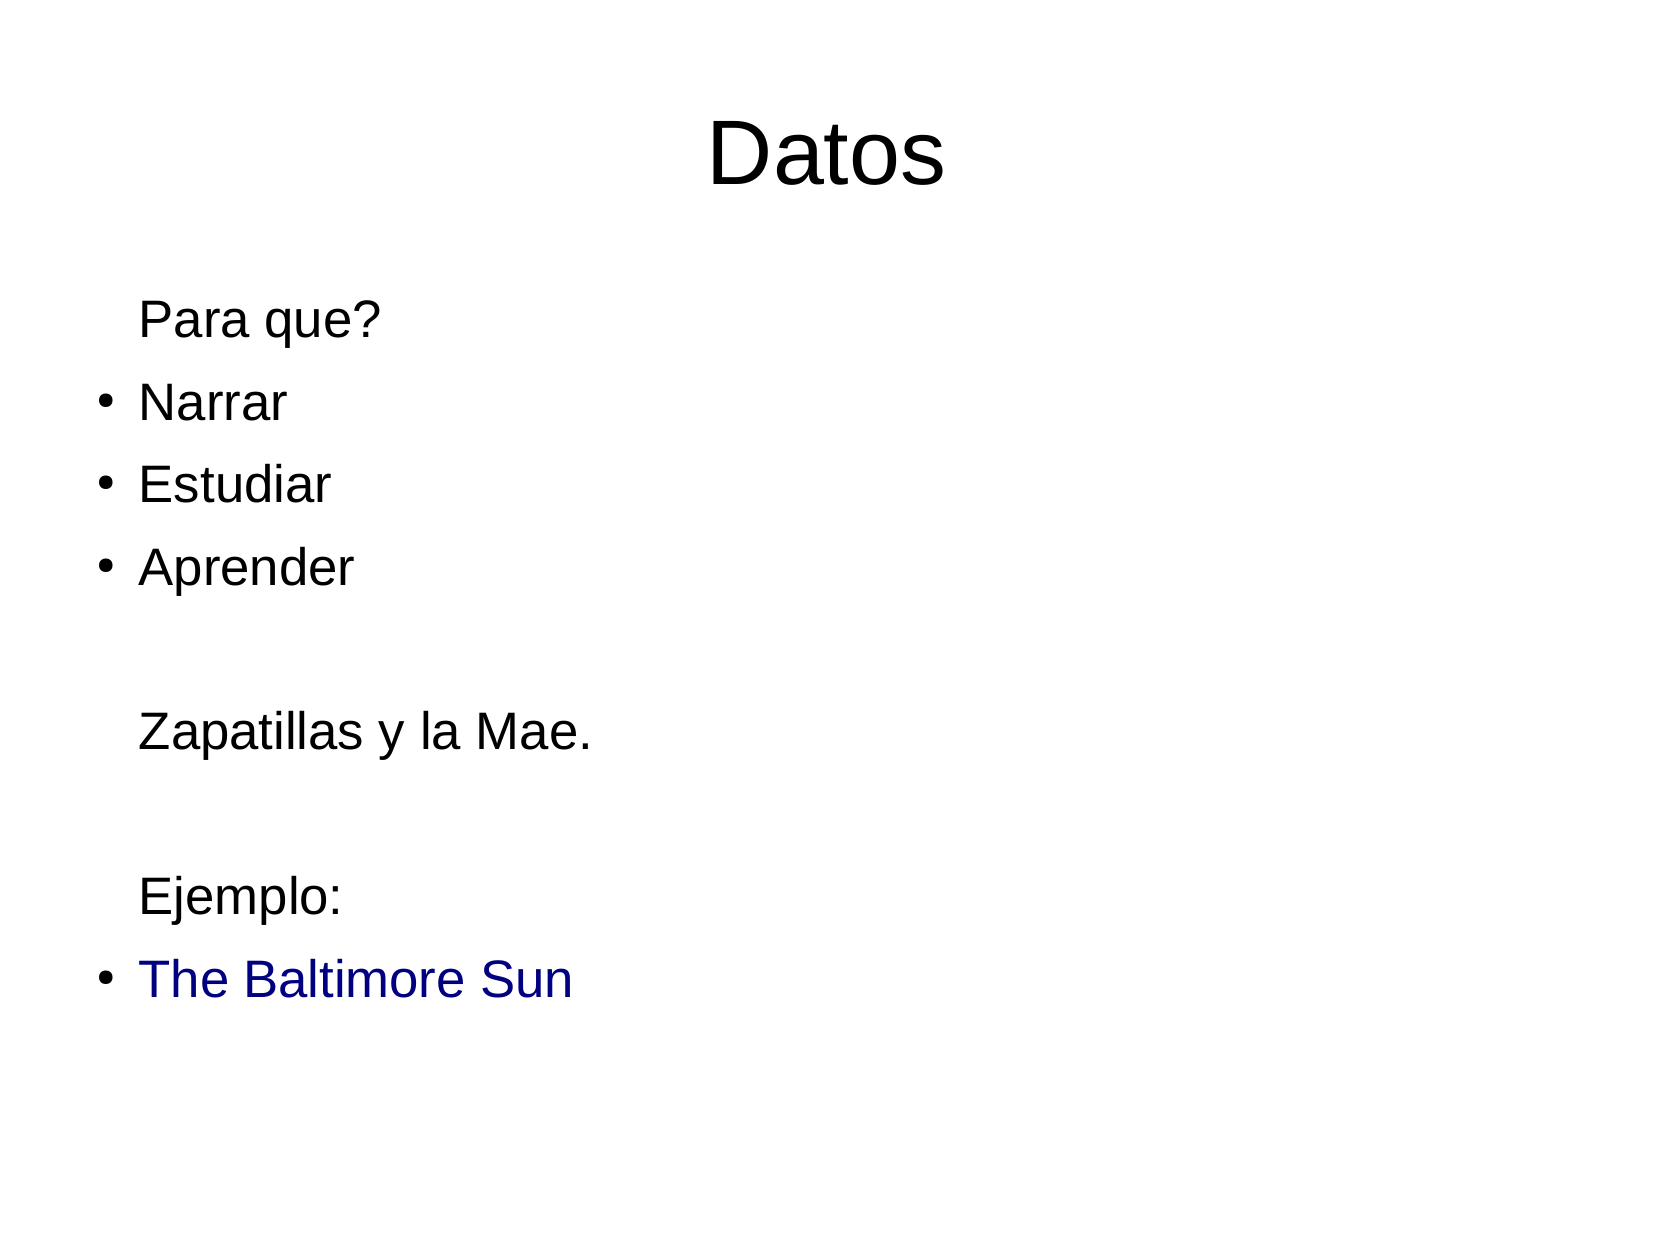

# Datos
Para que?
Narrar
Estudiar
Aprender
Zapatillas y la Mae.
Ejemplo:
The Baltimore Sun